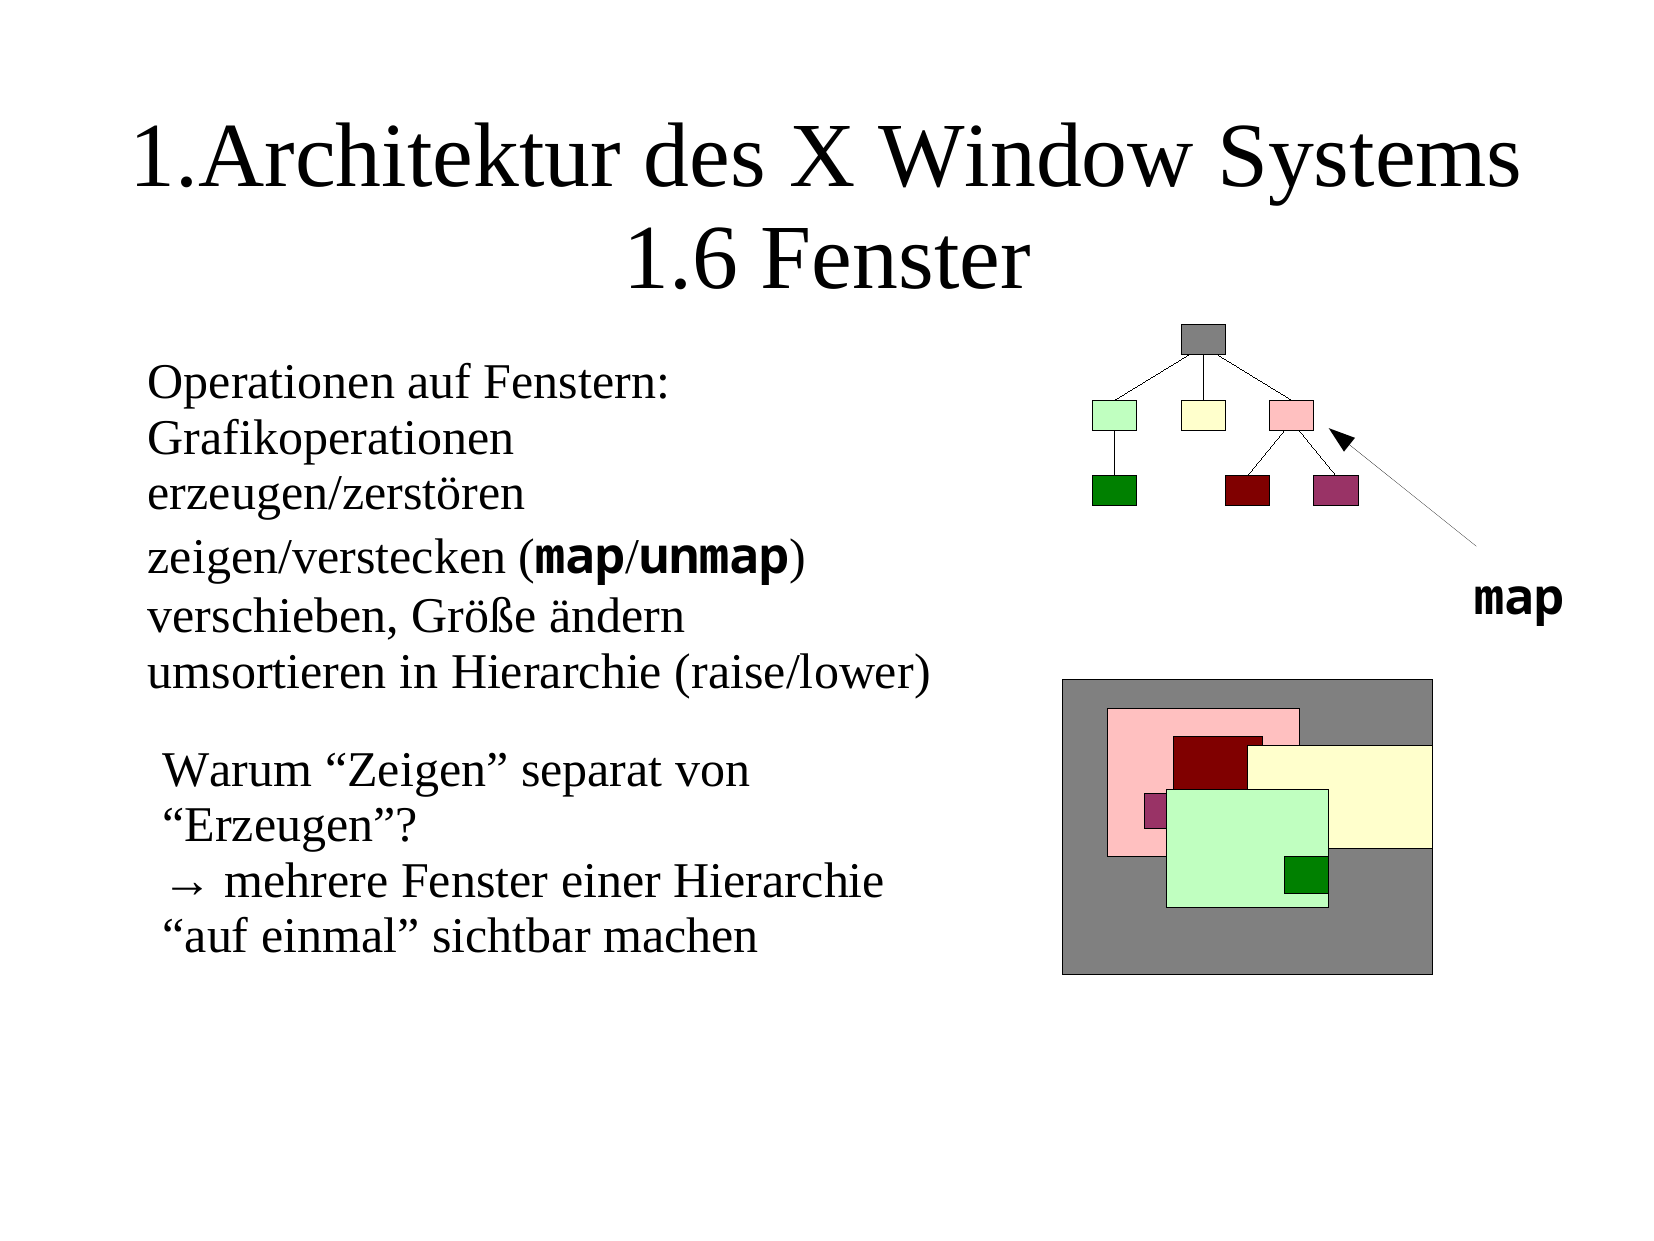

# 1.Architektur des X Window Systems 1.6 Fenster
map
(unsichtbar)
Operationen auf Fenstern:
Grafikoperationen
erzeugen/zerstören
zeigen/verstecken (map/unmap)
verschieben, Größe ändern
umsortieren in Hierarchie (raise/lower)
Warum “Zeigen” separat von “Erzeugen”?
→ mehrere Fenster einer Hierarchie “auf einmal” sichtbar machen